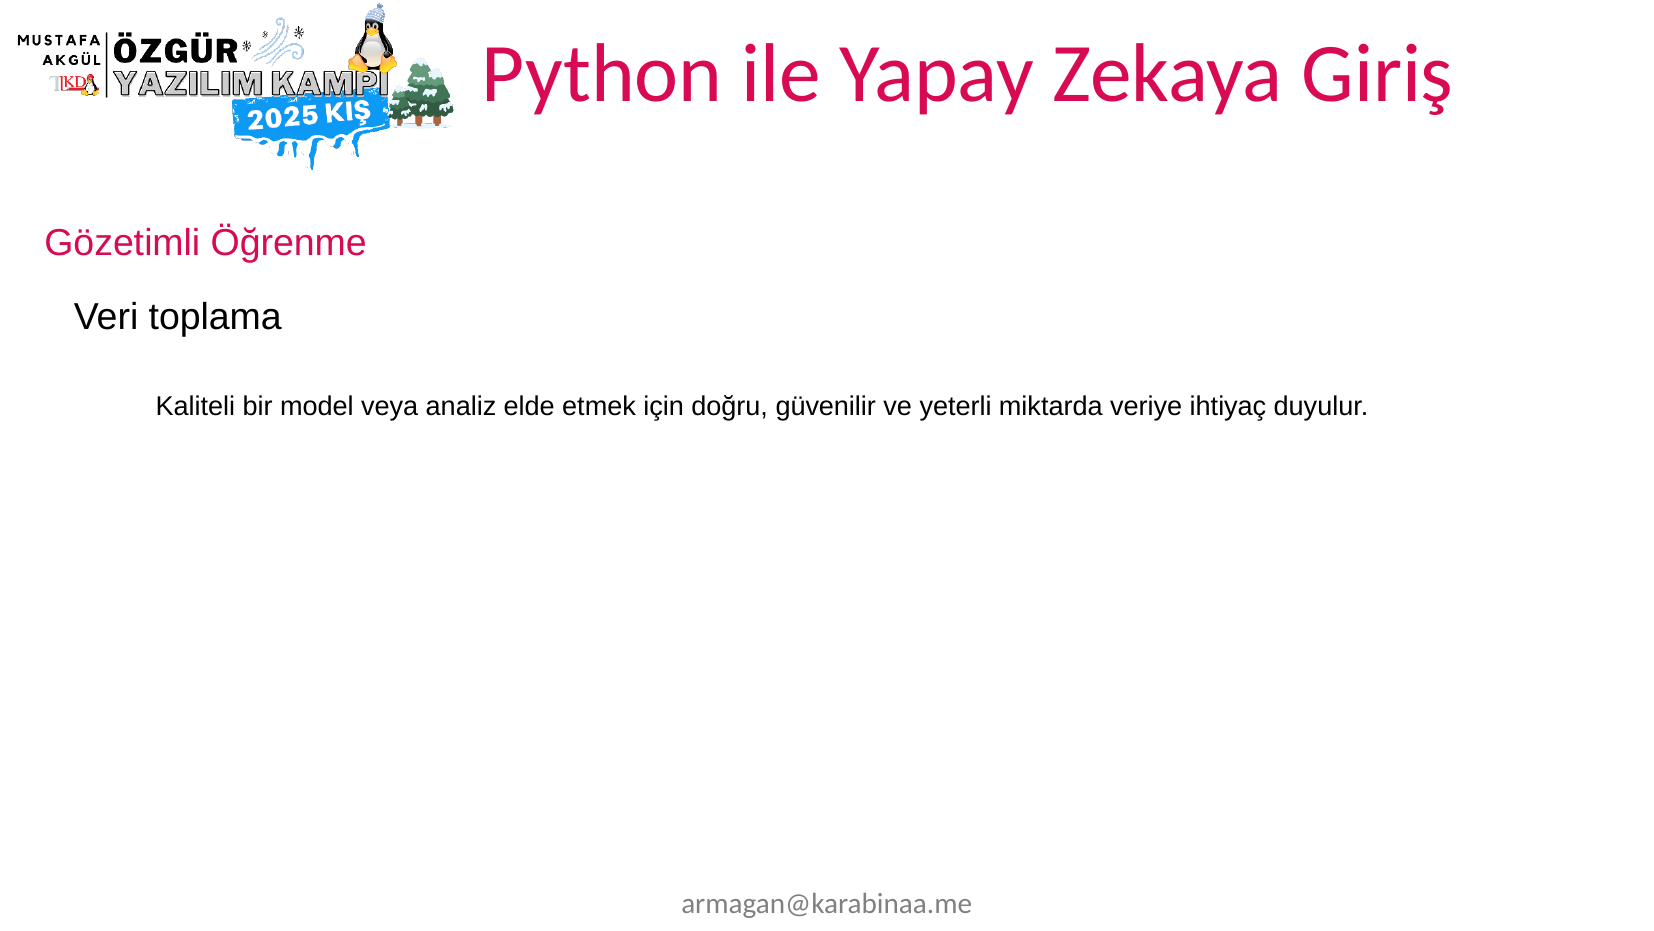

Python ile Yapay Zekaya Giriş
Gözetimli Öğrenme
Veri toplama
Kaliteli bir model veya analiz elde etmek için doğru, güvenilir ve yeterli miktarda veriye ihtiyaç duyulur.
armagan@karabinaa.me